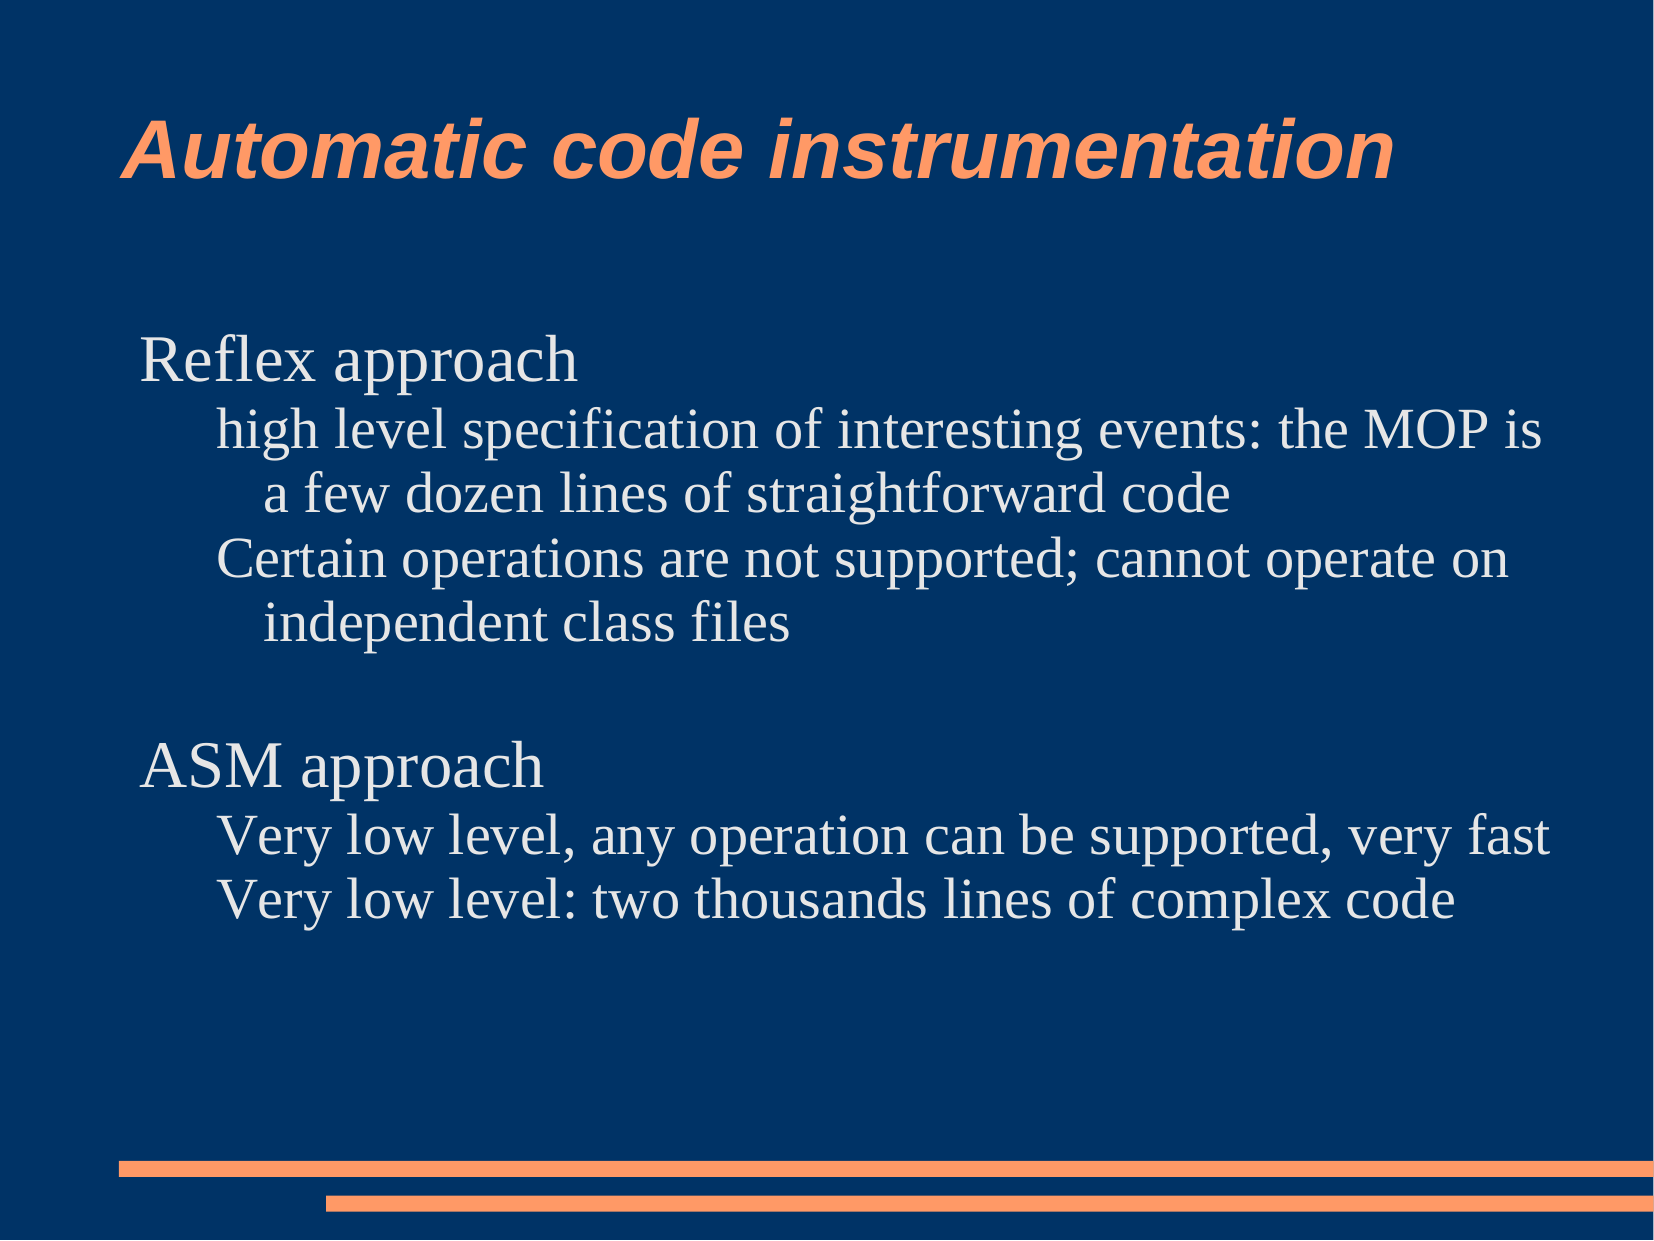

# Automatic code instrumentation
Reflex approach
high level specification of interesting events: the MOP is a few dozen lines of straightforward code
Certain operations are not supported; cannot operate on independent class files
ASM approach
Very low level, any operation can be supported, very fast
Very low level: two thousands lines of complex code